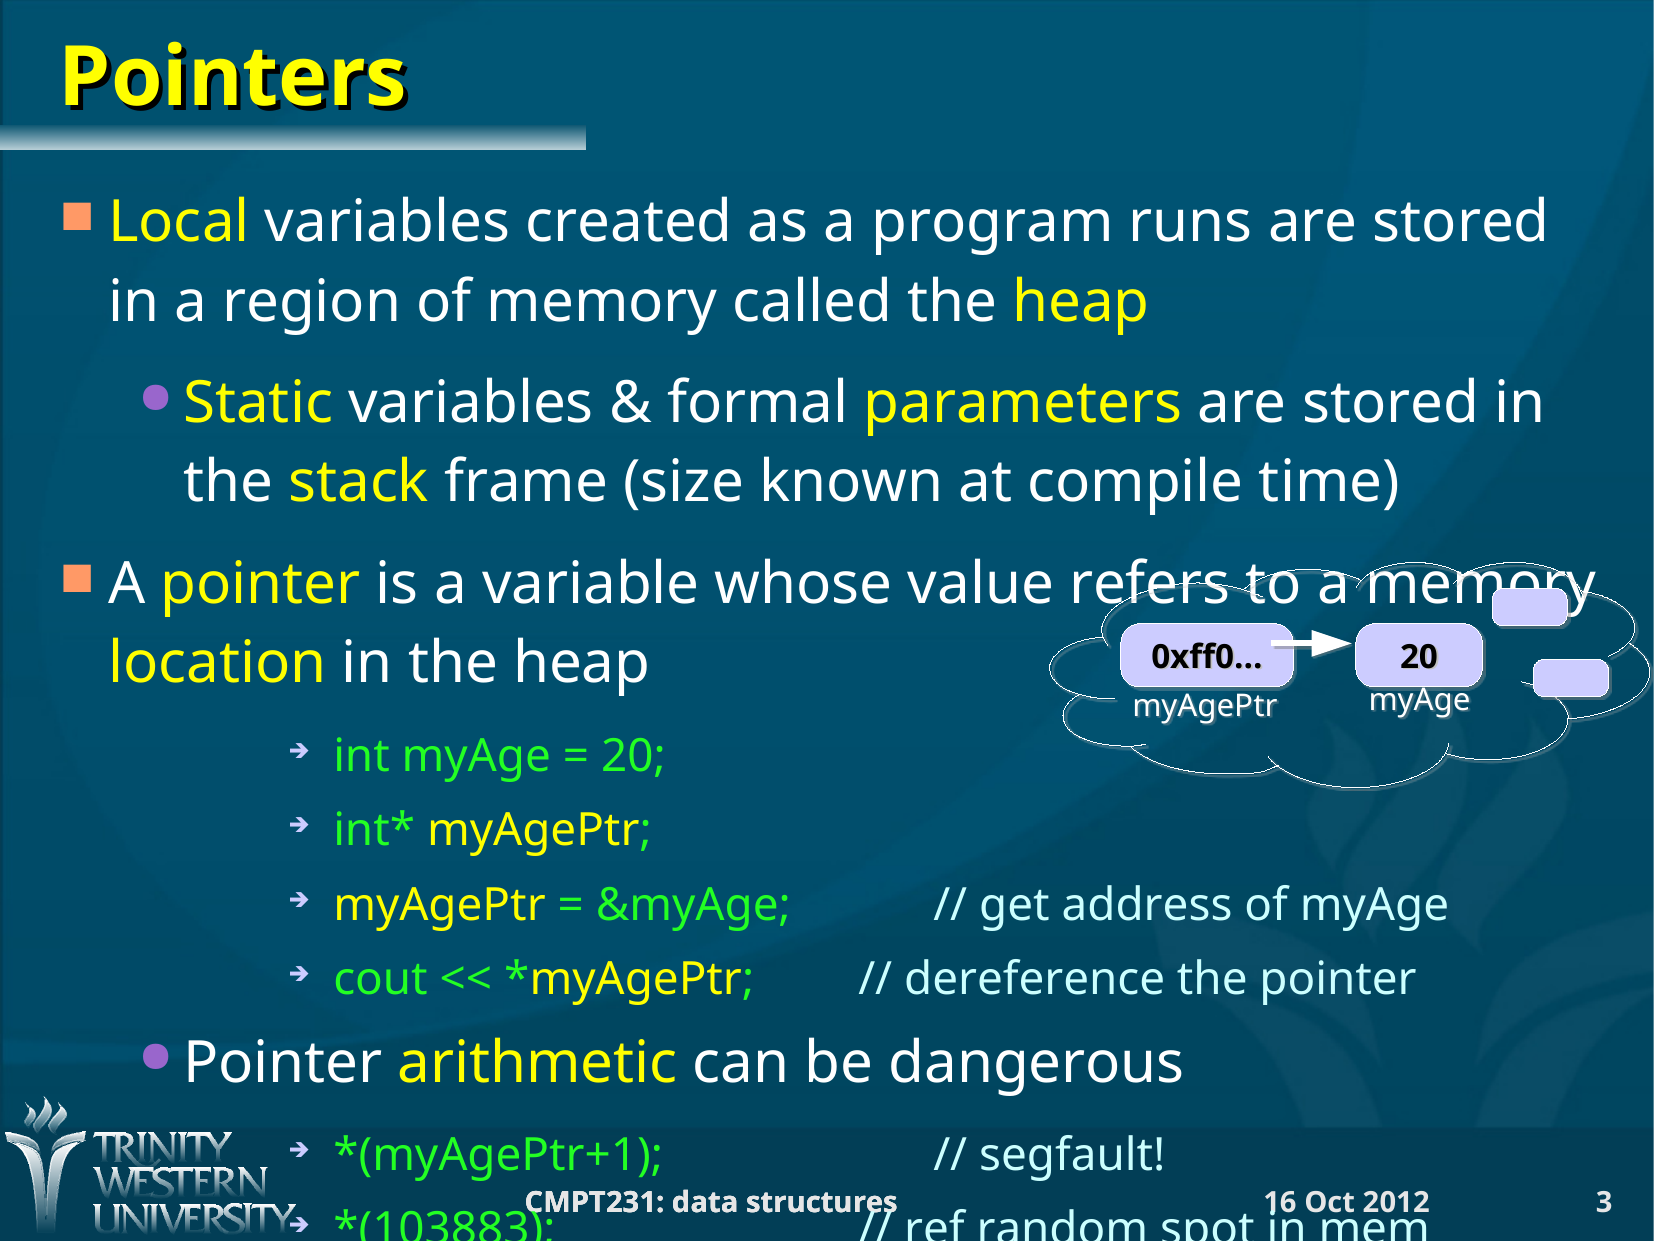

# Pointers
Local variables created as a program runs are stored in a region of memory called the heap
Static variables & formal parameters are stored in the stack frame (size known at compile time)
A pointer is a variable whose value refers to a memory location in the heap
int myAge = 20;
int* myAgePtr;
myAgePtr = &myAge;		// get address of myAge
cout << *myAgePtr;		// dereference the pointer
Pointer arithmetic can be dangerous
*(myAgePtr+1);				// segfault!
*(103883);					// ref random spot in mem
0xff0...
20
myAge
myAgePtr
CMPT231: data structures
16 Oct 2012
3